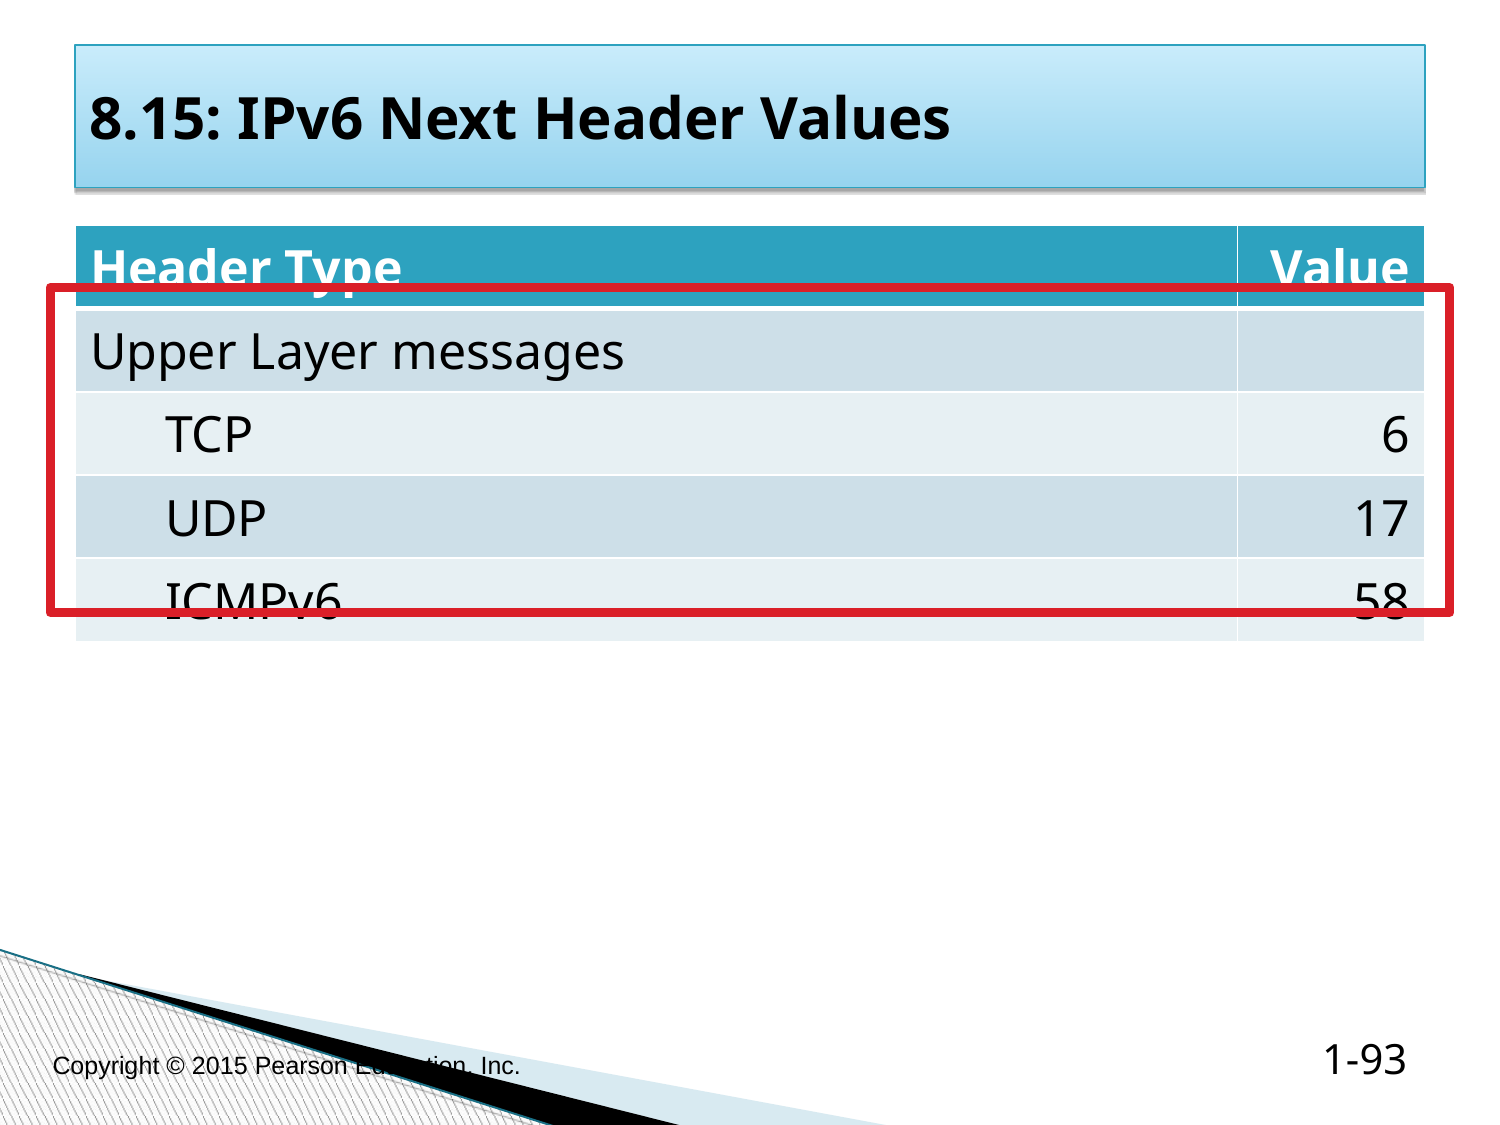

# 8.15: IPv6 Next Header Values
| Header Type | Value |
| --- | --- |
| Upper Layer messages | |
| TCP | 6 |
| UDP | 17 |
| ICMPv6 | 58 |
Copyright © 2015 Pearson Education, Inc.